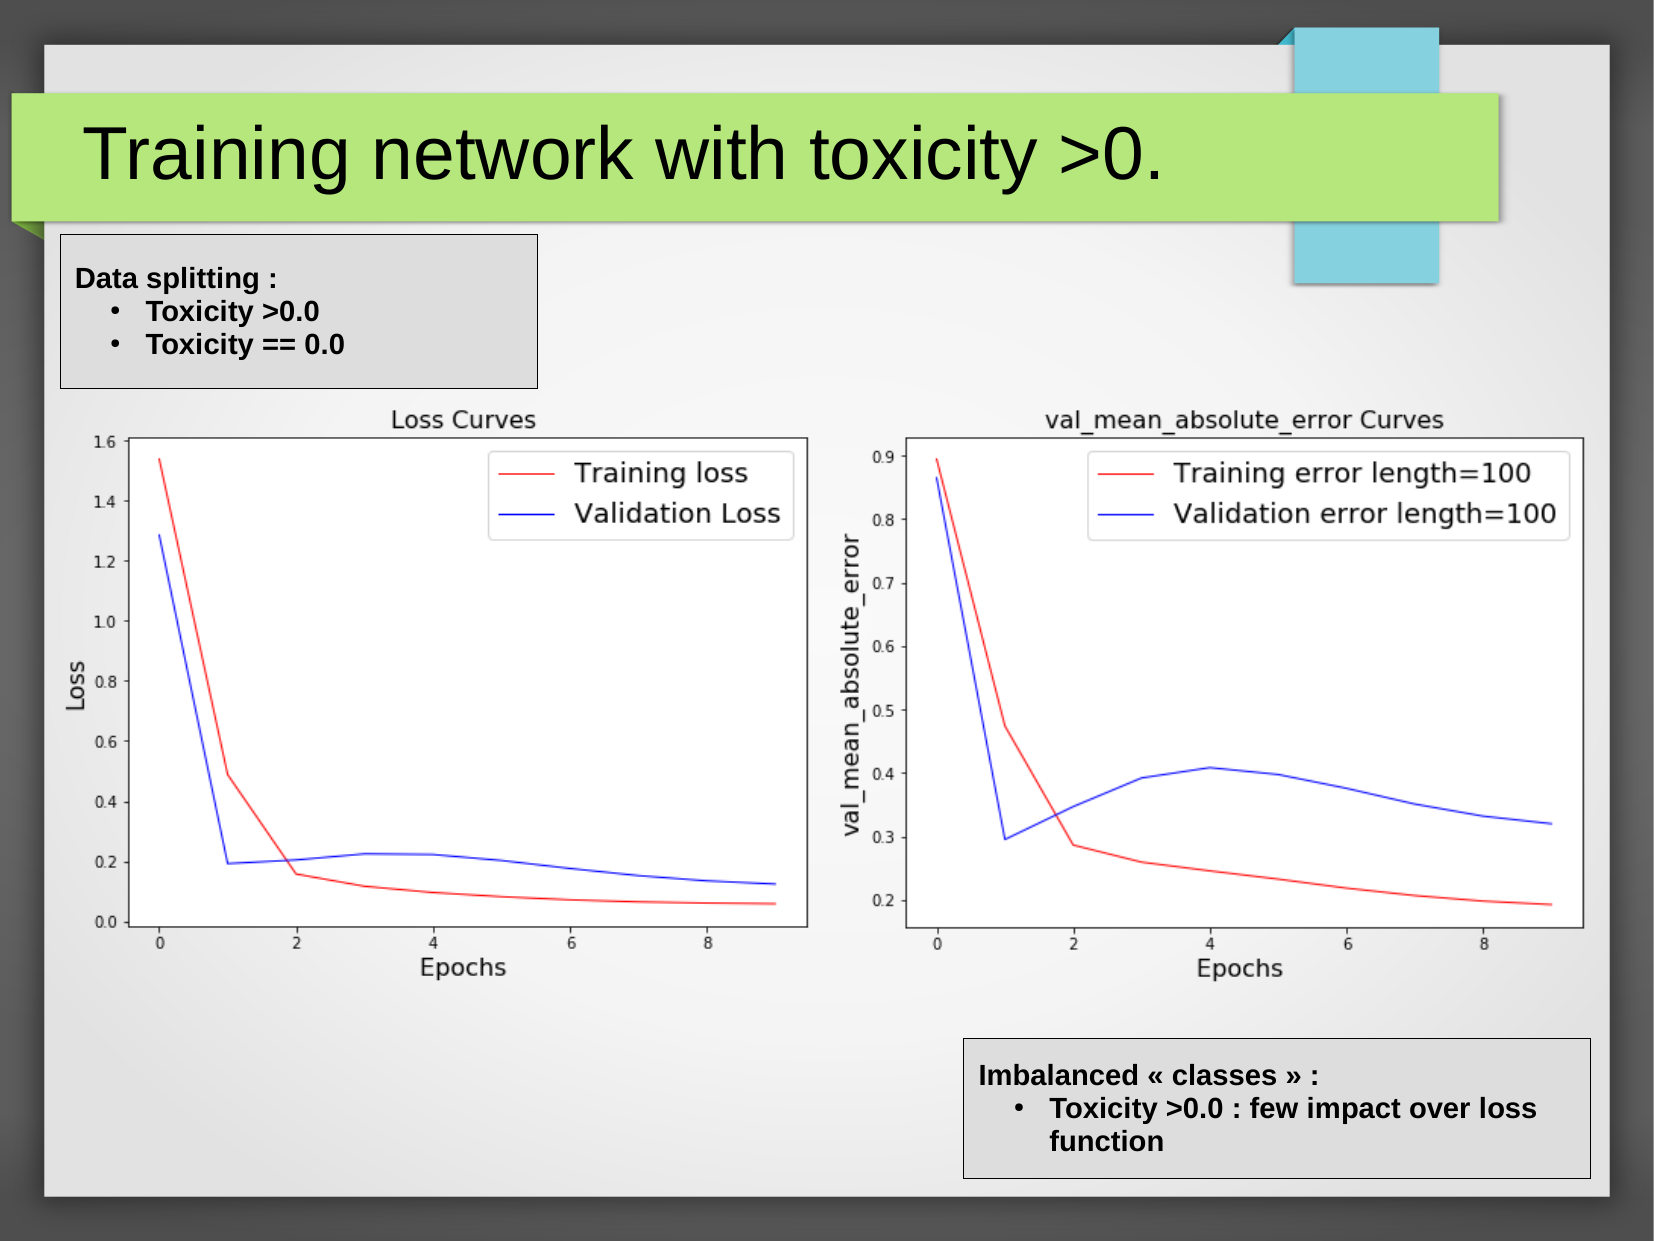

# Training network with toxicity >0.
Data splitting :
Toxicity >0.0
Toxicity == 0.0
Imbalanced « classes » :
Toxicity >0.0 : few impact over loss function